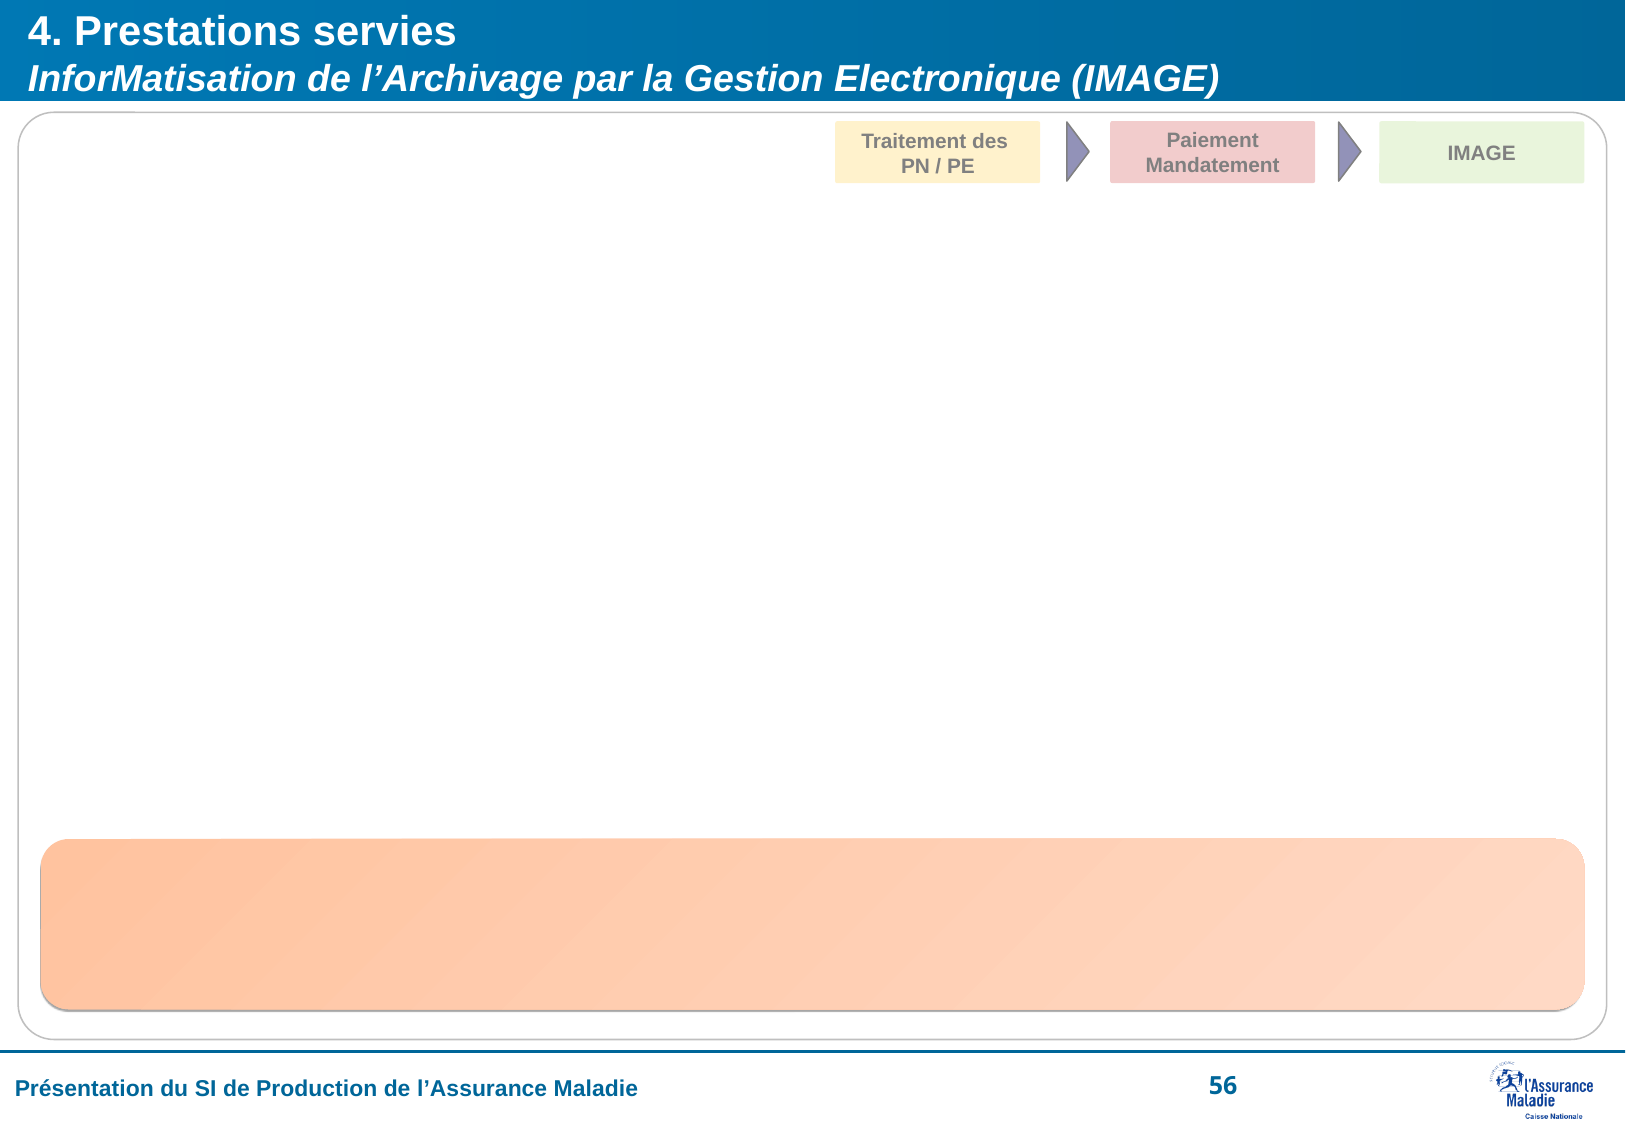

# 4. Prestations servies InforMatisation de l’Archivage par la Gestion Electronique (IMAGE)
Paiement Mandatement
Traitement des
PN / PE
IMAGE